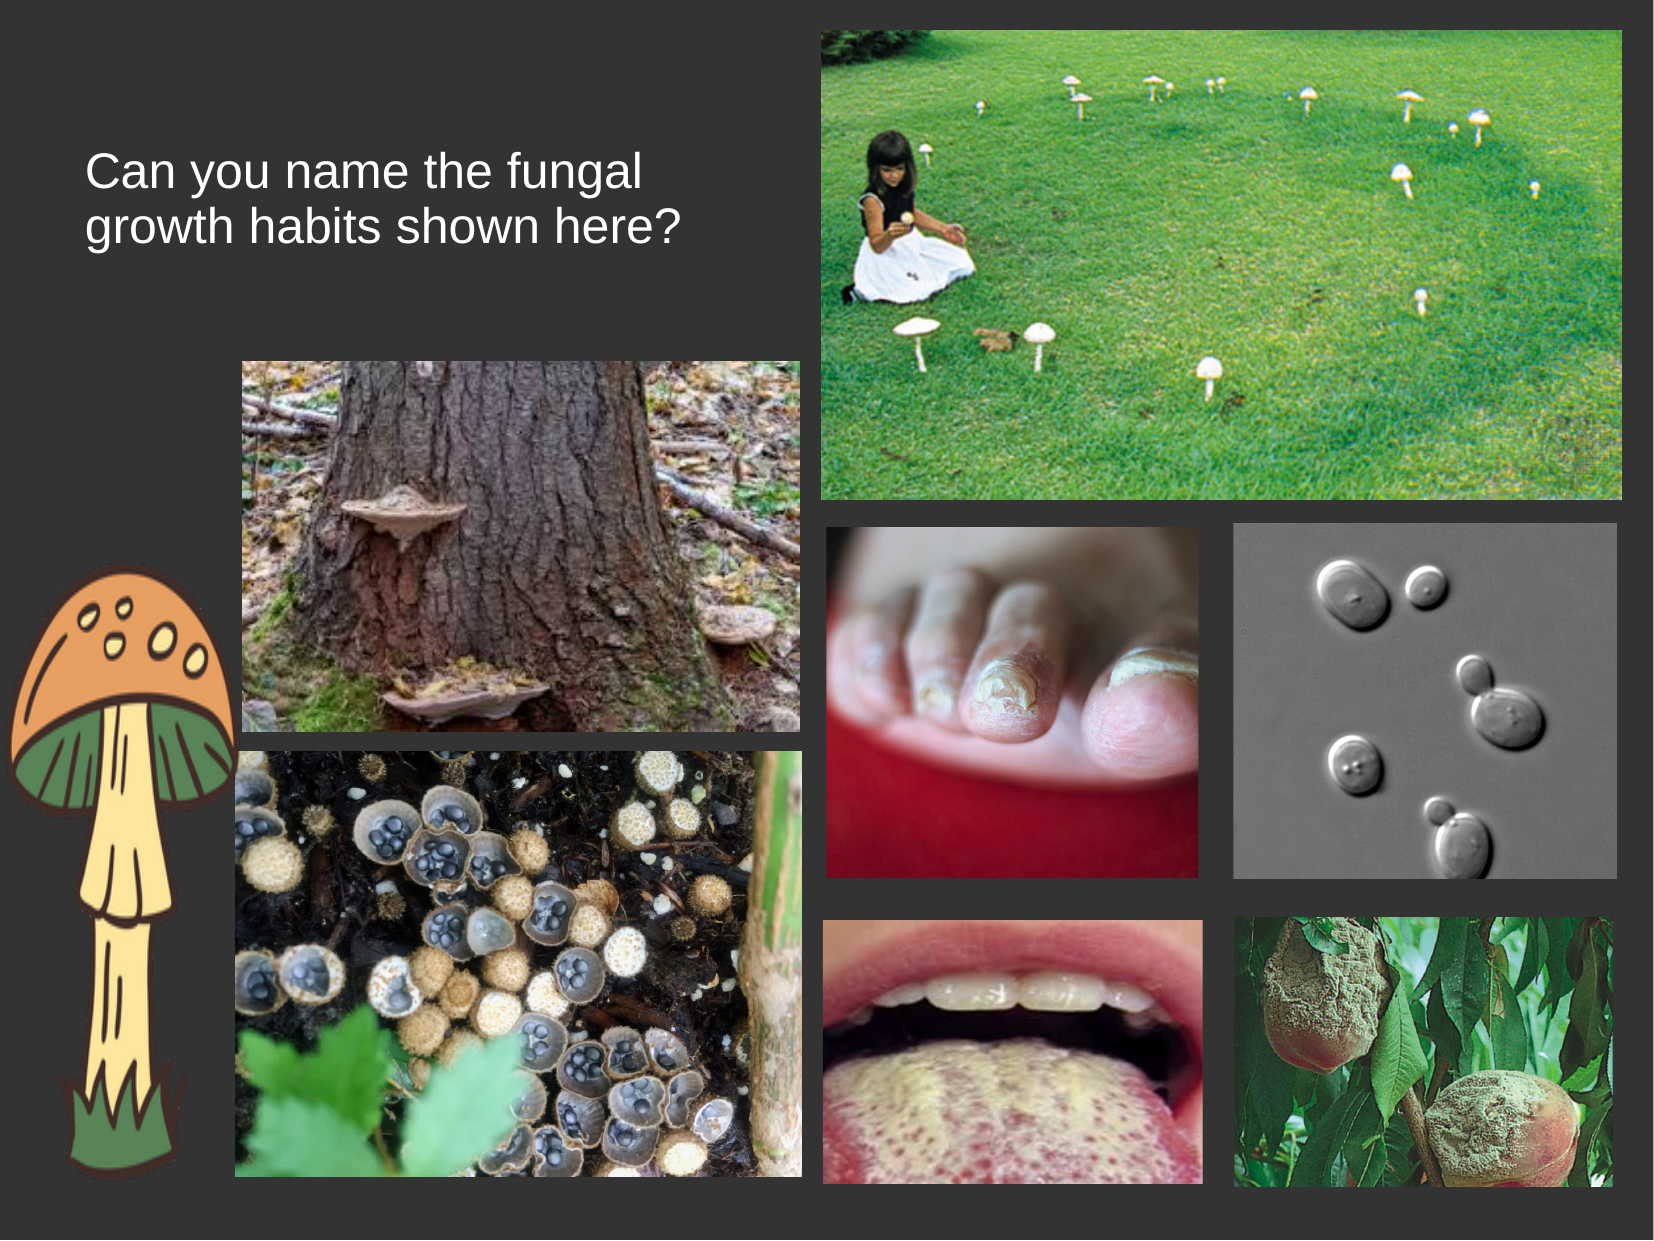

Can you name the fungal growth habits shown here?